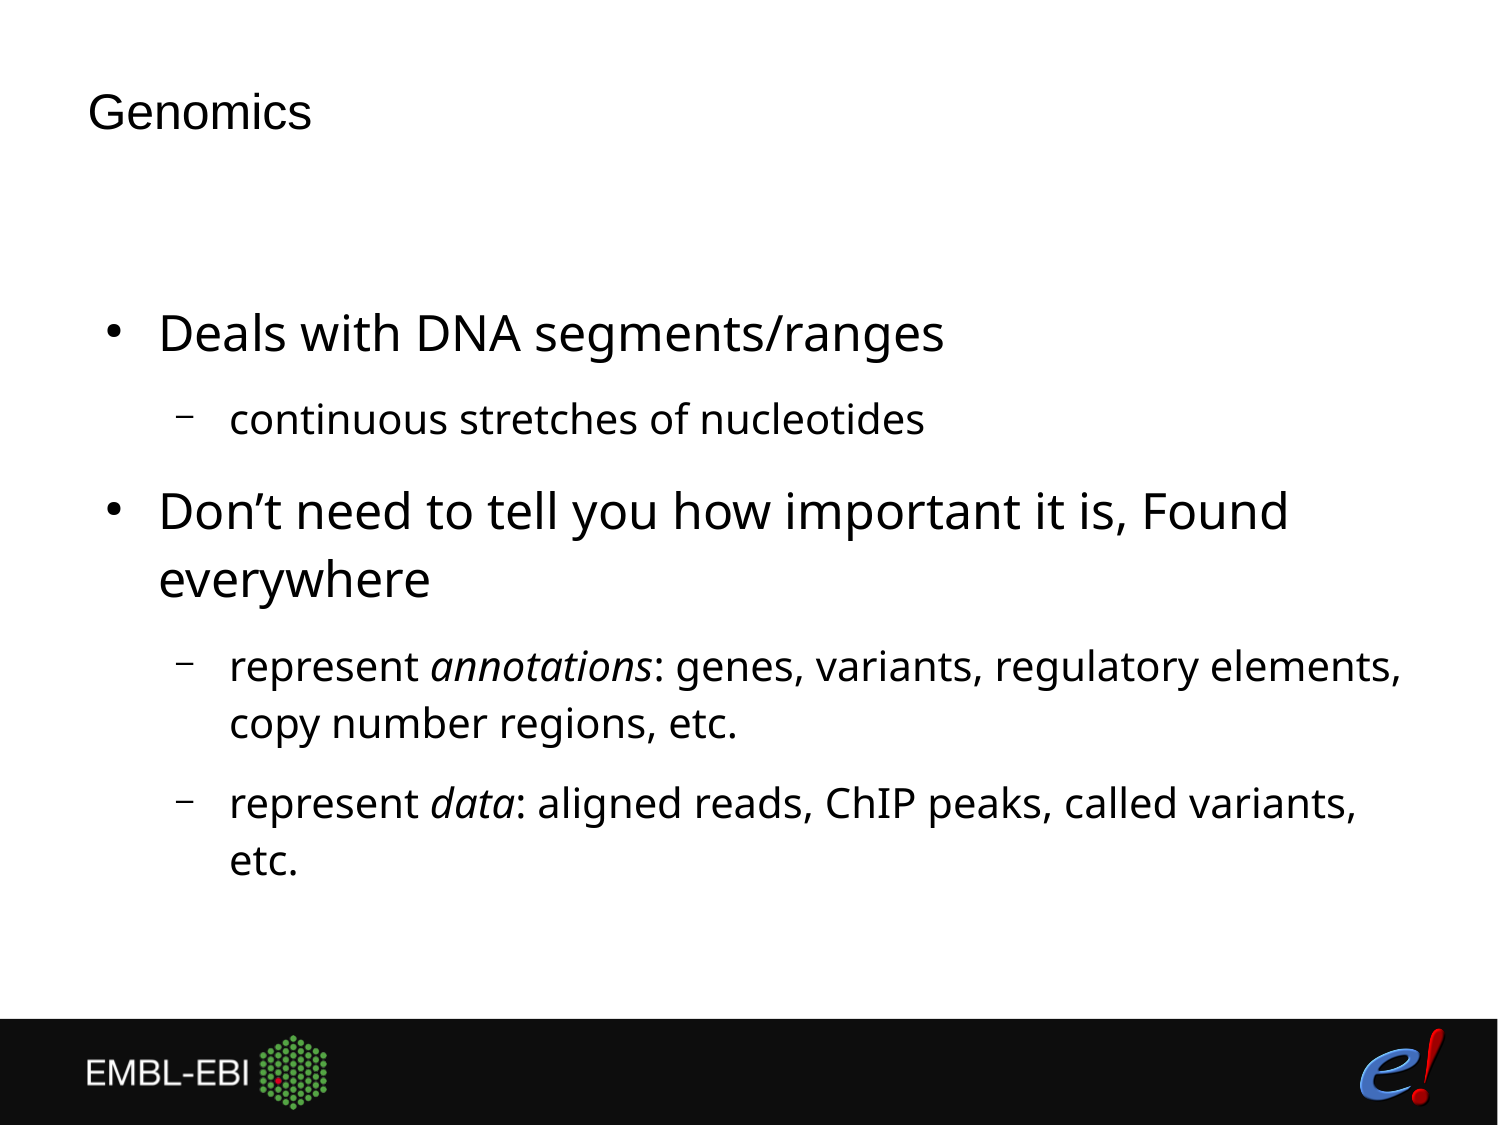

# Genomics
Deals with DNA segments/ranges
continuous stretches of nucleotides
Don’t need to tell you how important it is, Found everywhere
represent annotations: genes, variants, regulatory elements, copy number regions, etc.
represent data: aligned reads, ChIP peaks, called variants, etc.